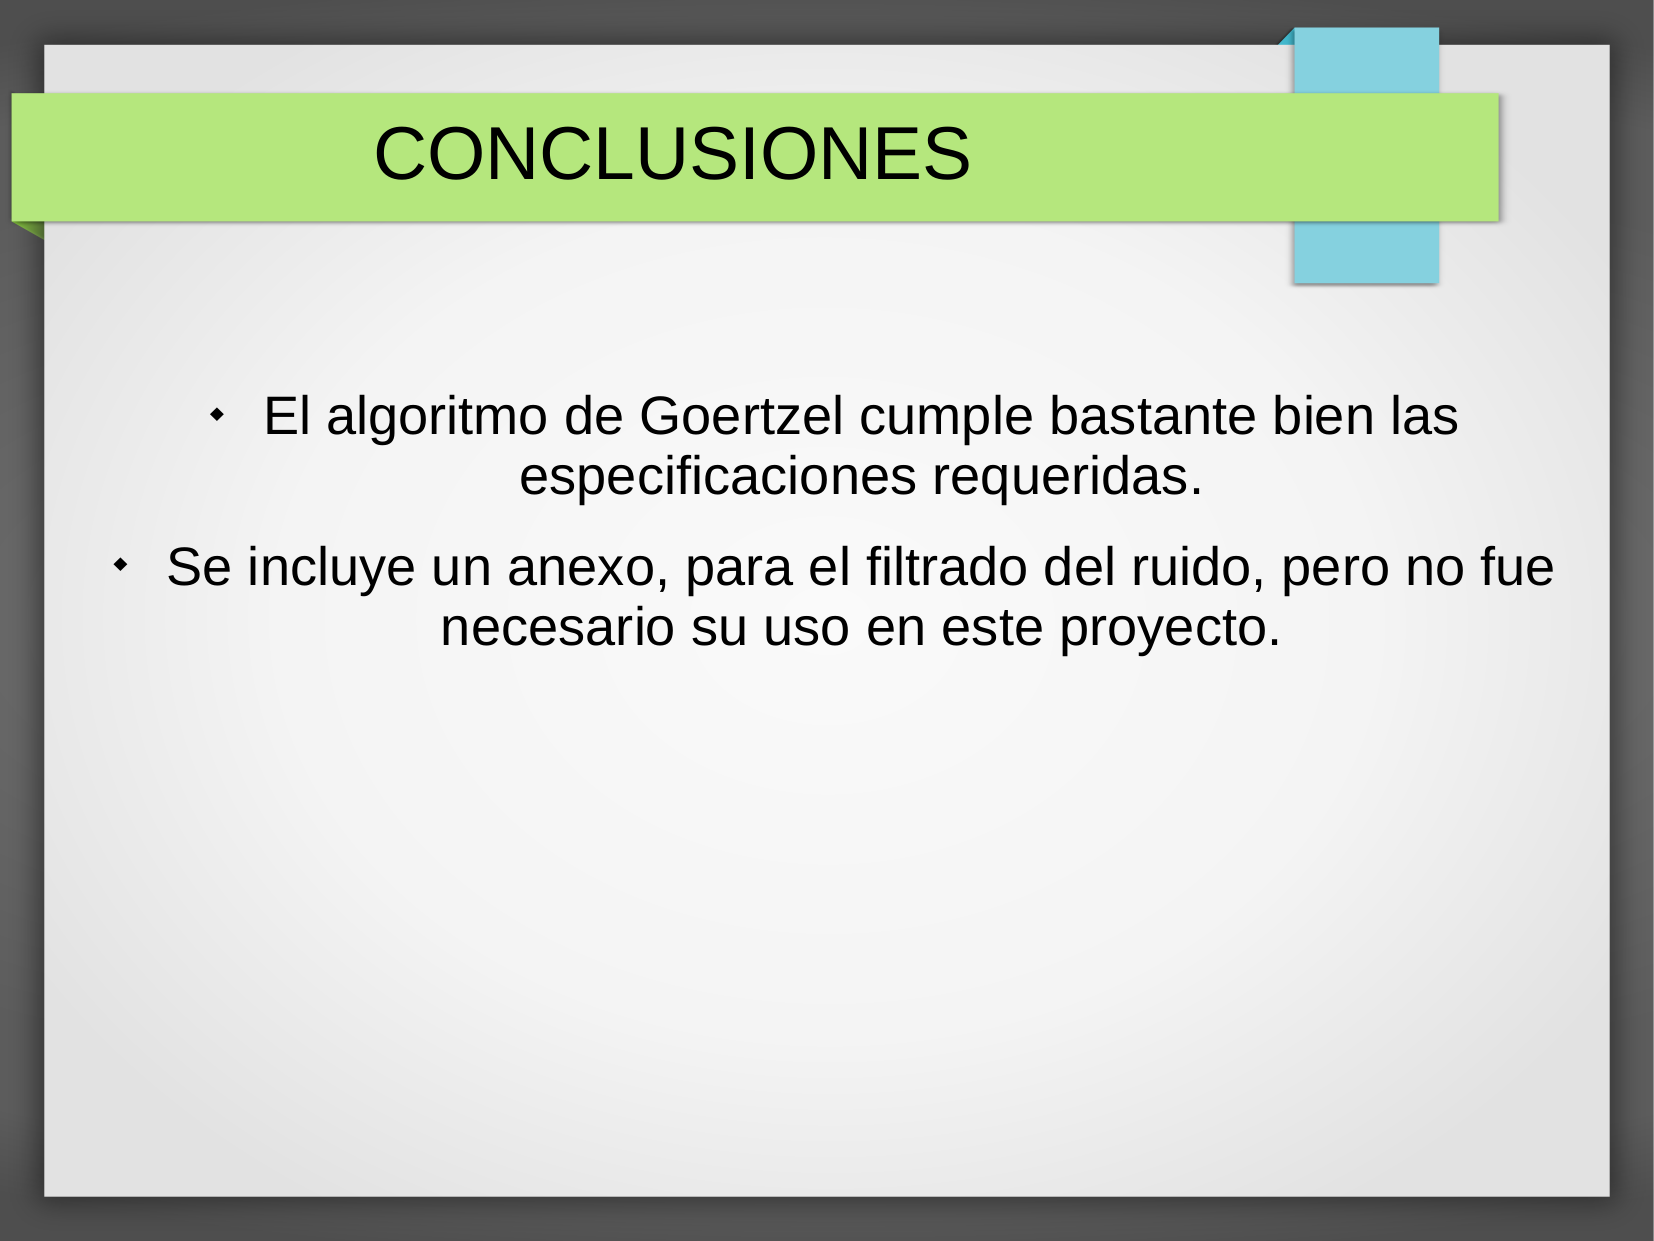

# CONCLUSIONES
El algoritmo de Goertzel cumple bastante bien las especificaciones requeridas.
Se incluye un anexo, para el filtrado del ruido, pero no fue necesario su uso en este proyecto.